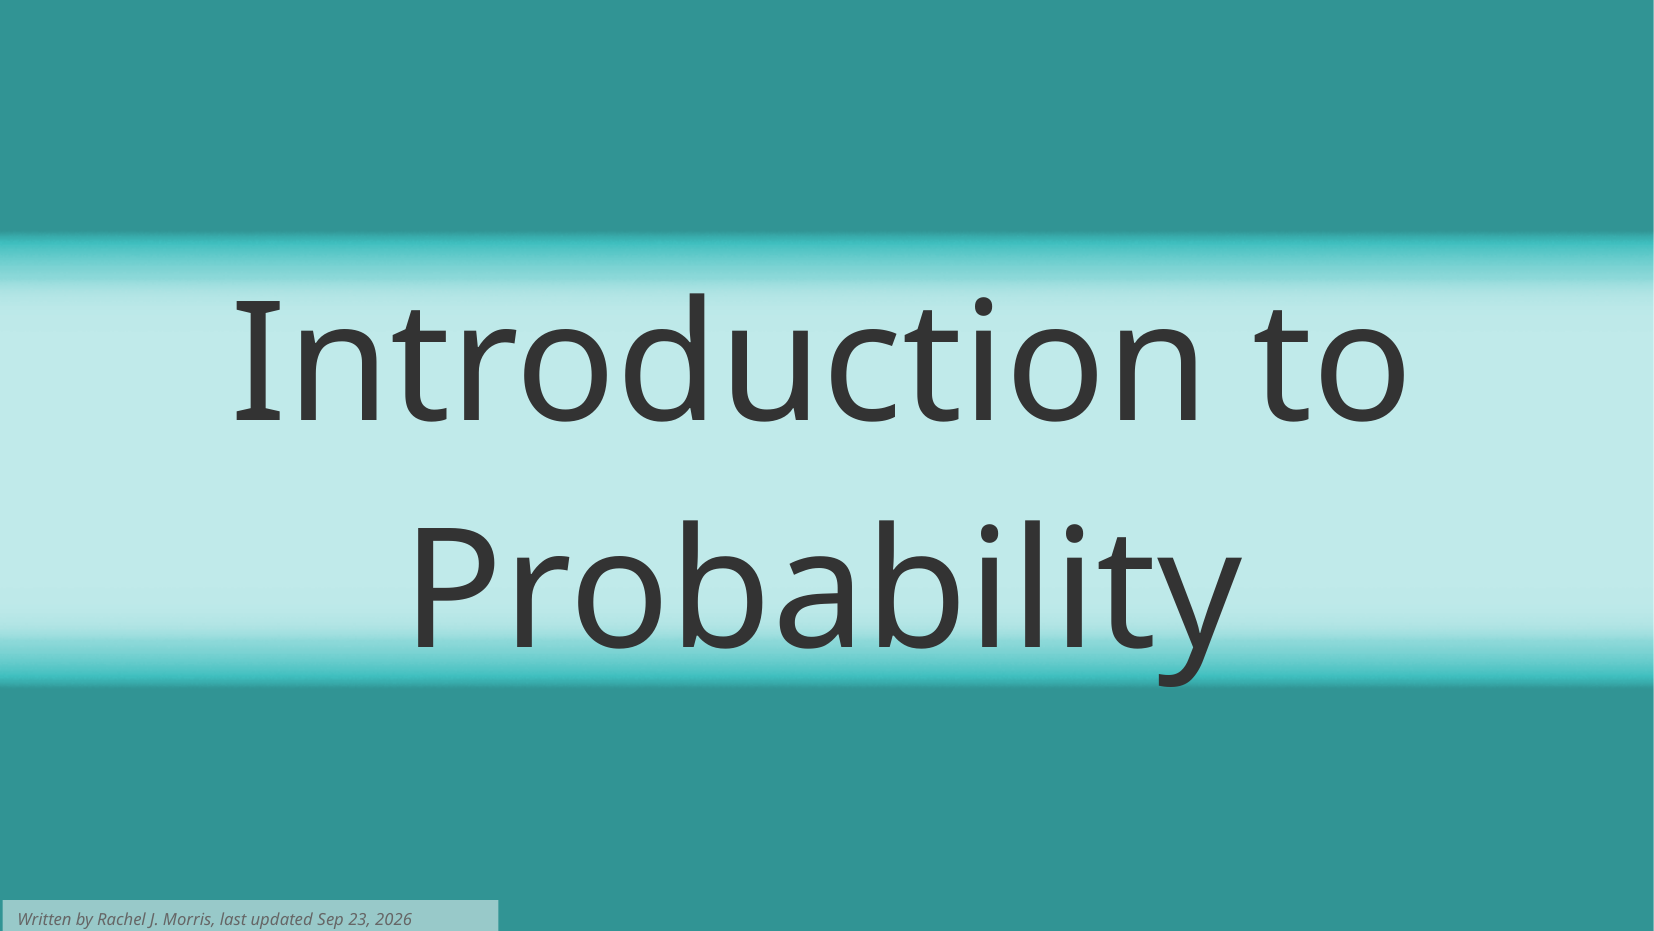

# Introduction to Probability
Written by Rachel J. Morris, last updated